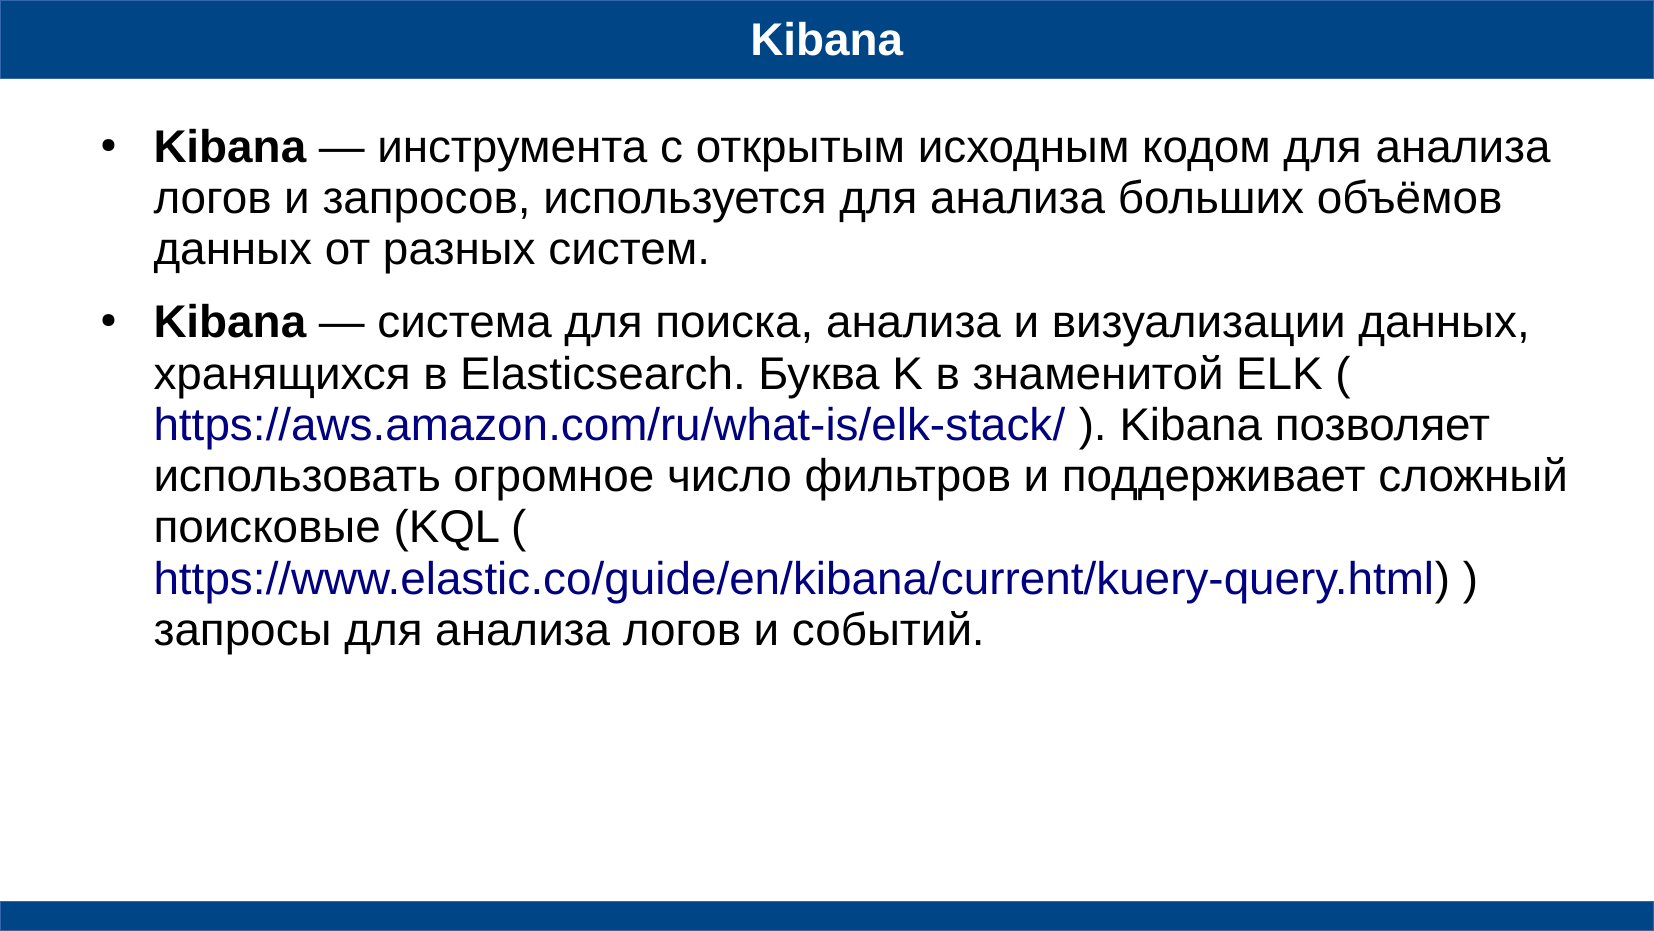

# Kibana
Kibana — инструмента с открытым исходным кодом для анализа логов и запросов, используется для анализа больших объёмов данных от разных систем.
Kibana — система для поиска, анализа и визуализации данных, хранящихся в Elasticsearch. Буква K в знаменитой ELK (https://aws.amazon.com/ru/what-is/elk-stack/ ). Kibana позволяет использовать огромное число фильтров и поддерживает сложный поисковые (KQL (https://www.elastic.co/guide/en/kibana/current/kuery-query.html) ) запросы для анализа логов и событий.